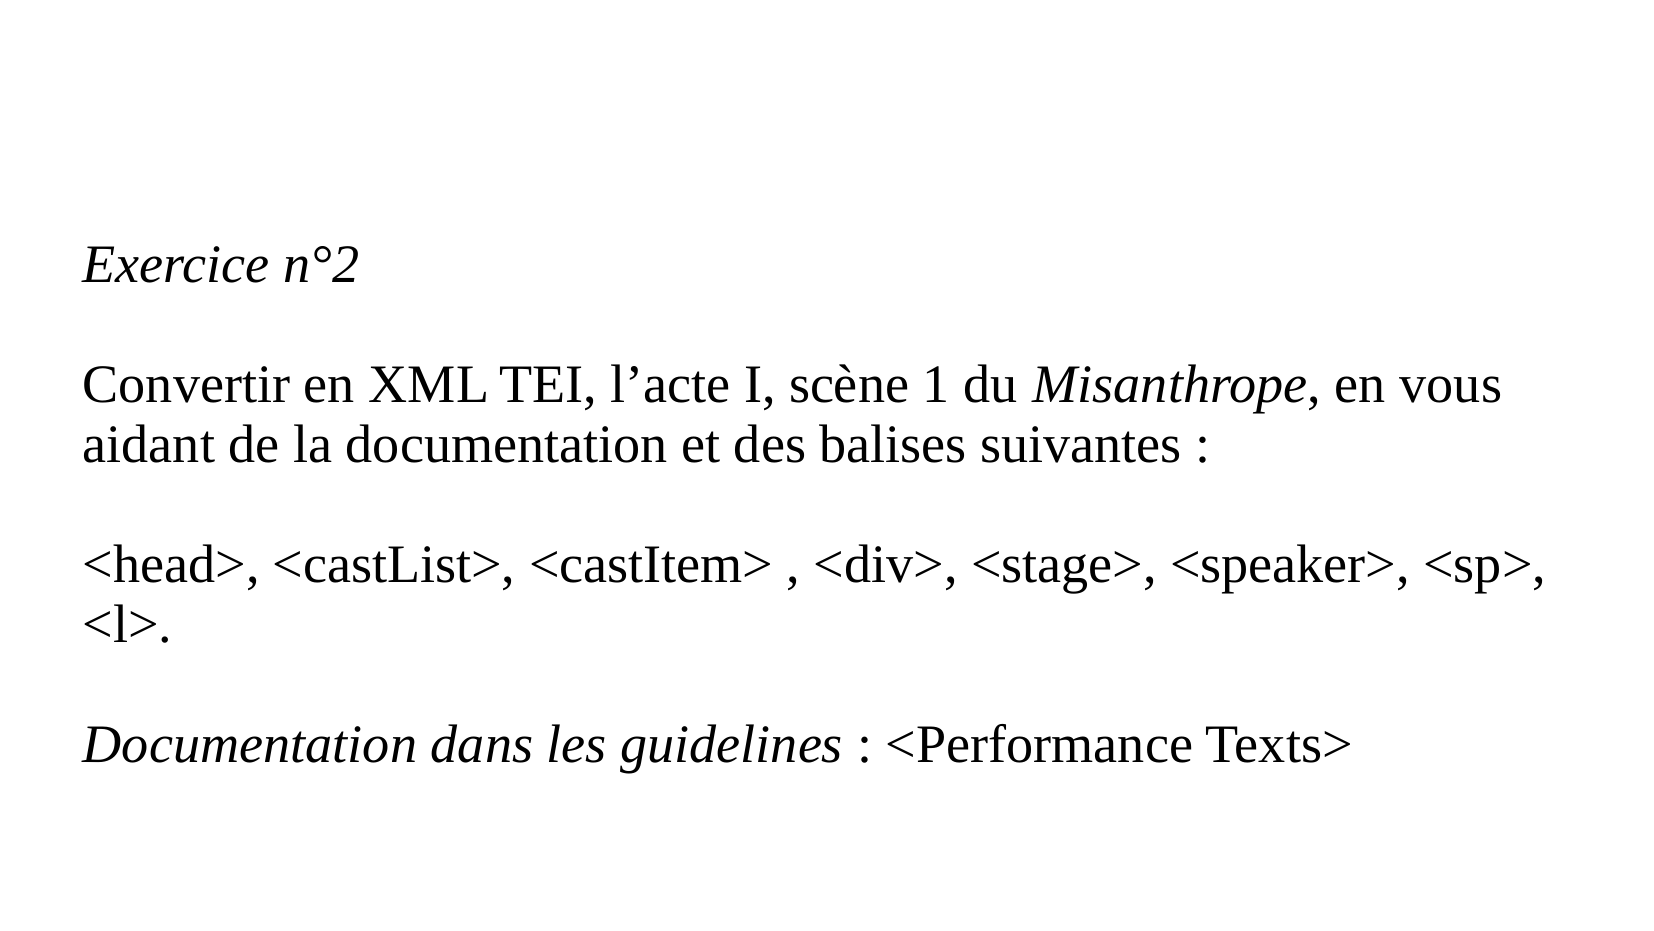

# Exercice n°2
Convertir en XML TEI, l’acte I, scène 1 du Misanthrope, en vous aidant de la documentation et des balises suivantes :
<head>, <castList>, <castItem> , <div>, <stage>, <speaker>, <sp>, <l>.
Documentation dans les guidelines : <Performance Texts>